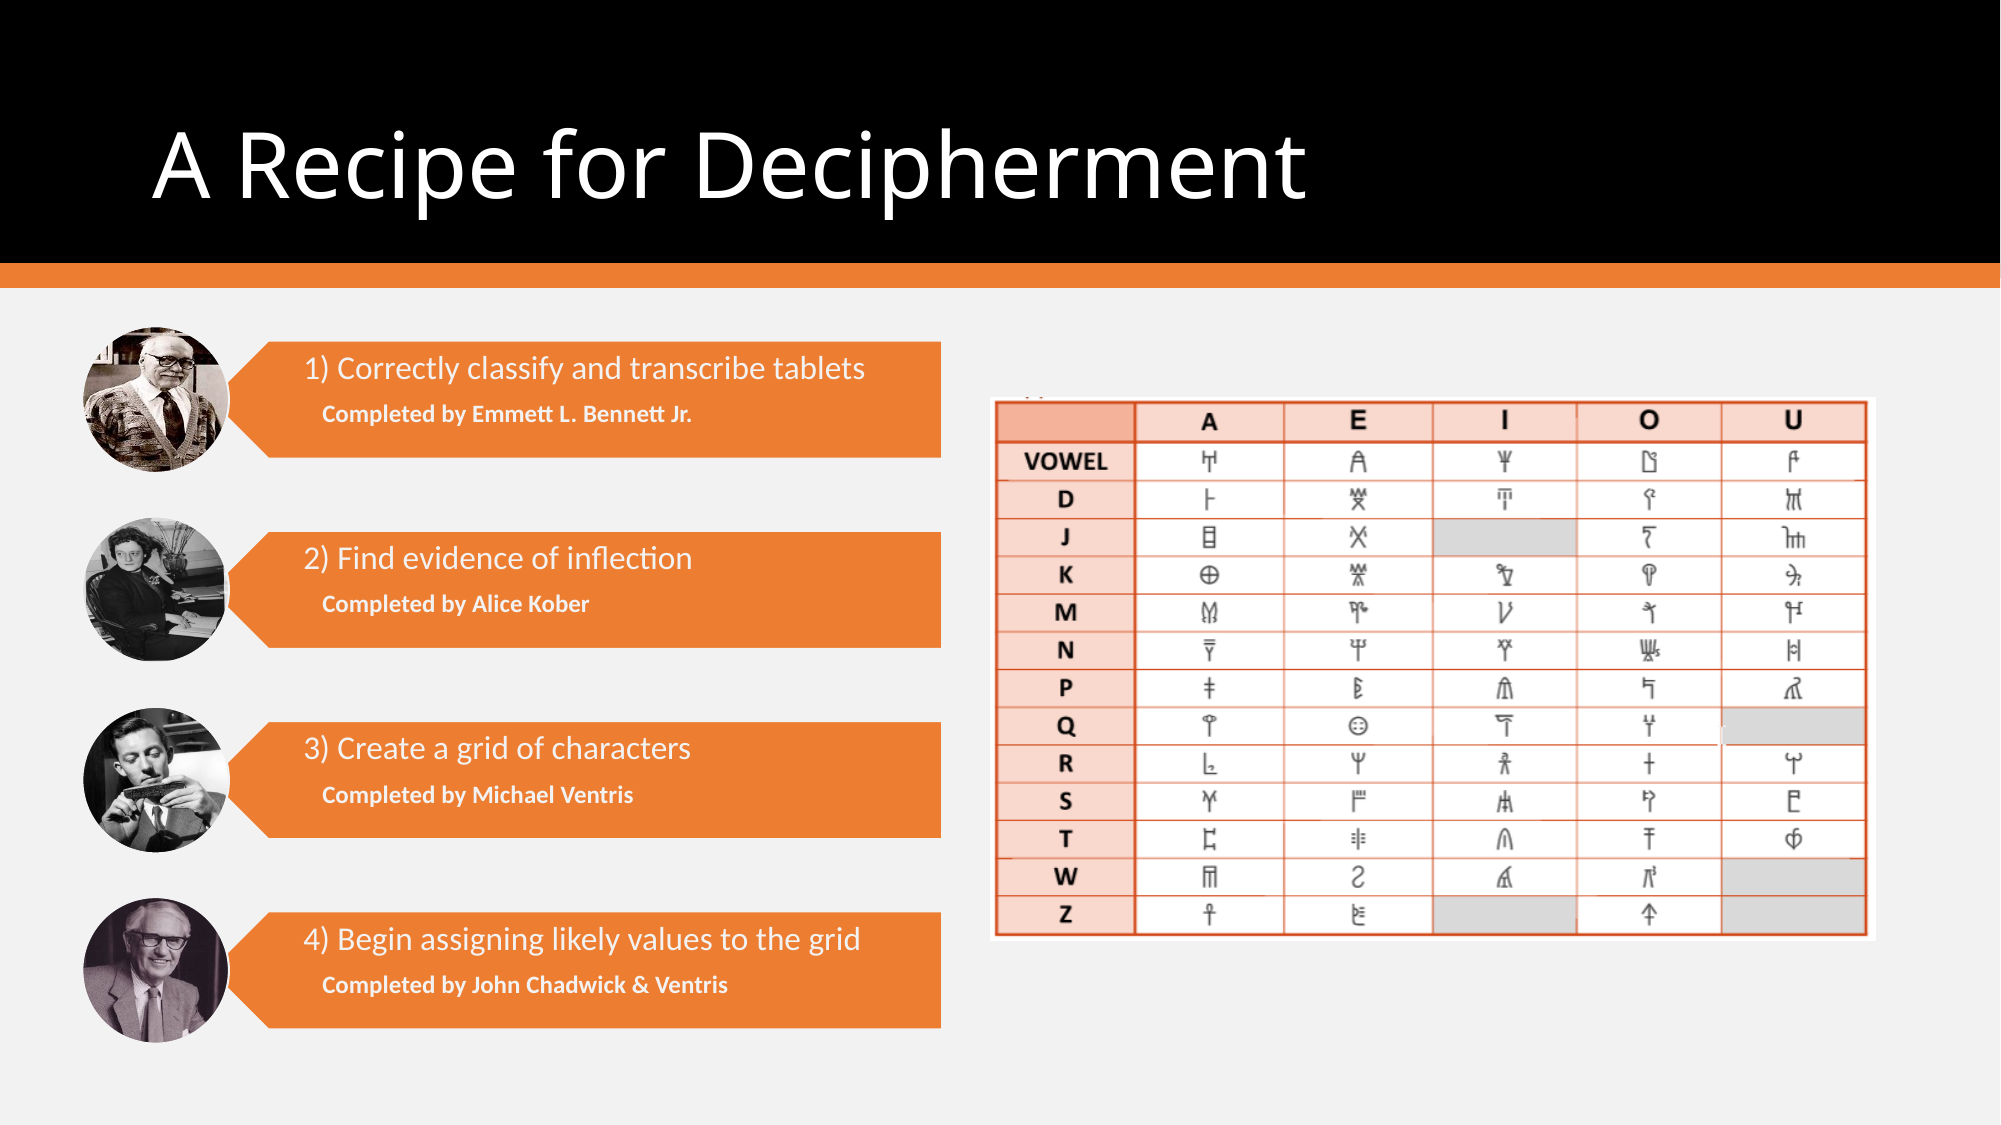

# A Recipe for Decipherment
1) Correctly classify and transcribe tablets
Completed by Emmett L. Bennett Jr.
2) Find evidence of inflection
Completed by Alice Kober
3) Create a grid of characters
Completed by Michael Ventris
4) Begin assigning likely values to the grid
Completed by John Chadwick & Ventris